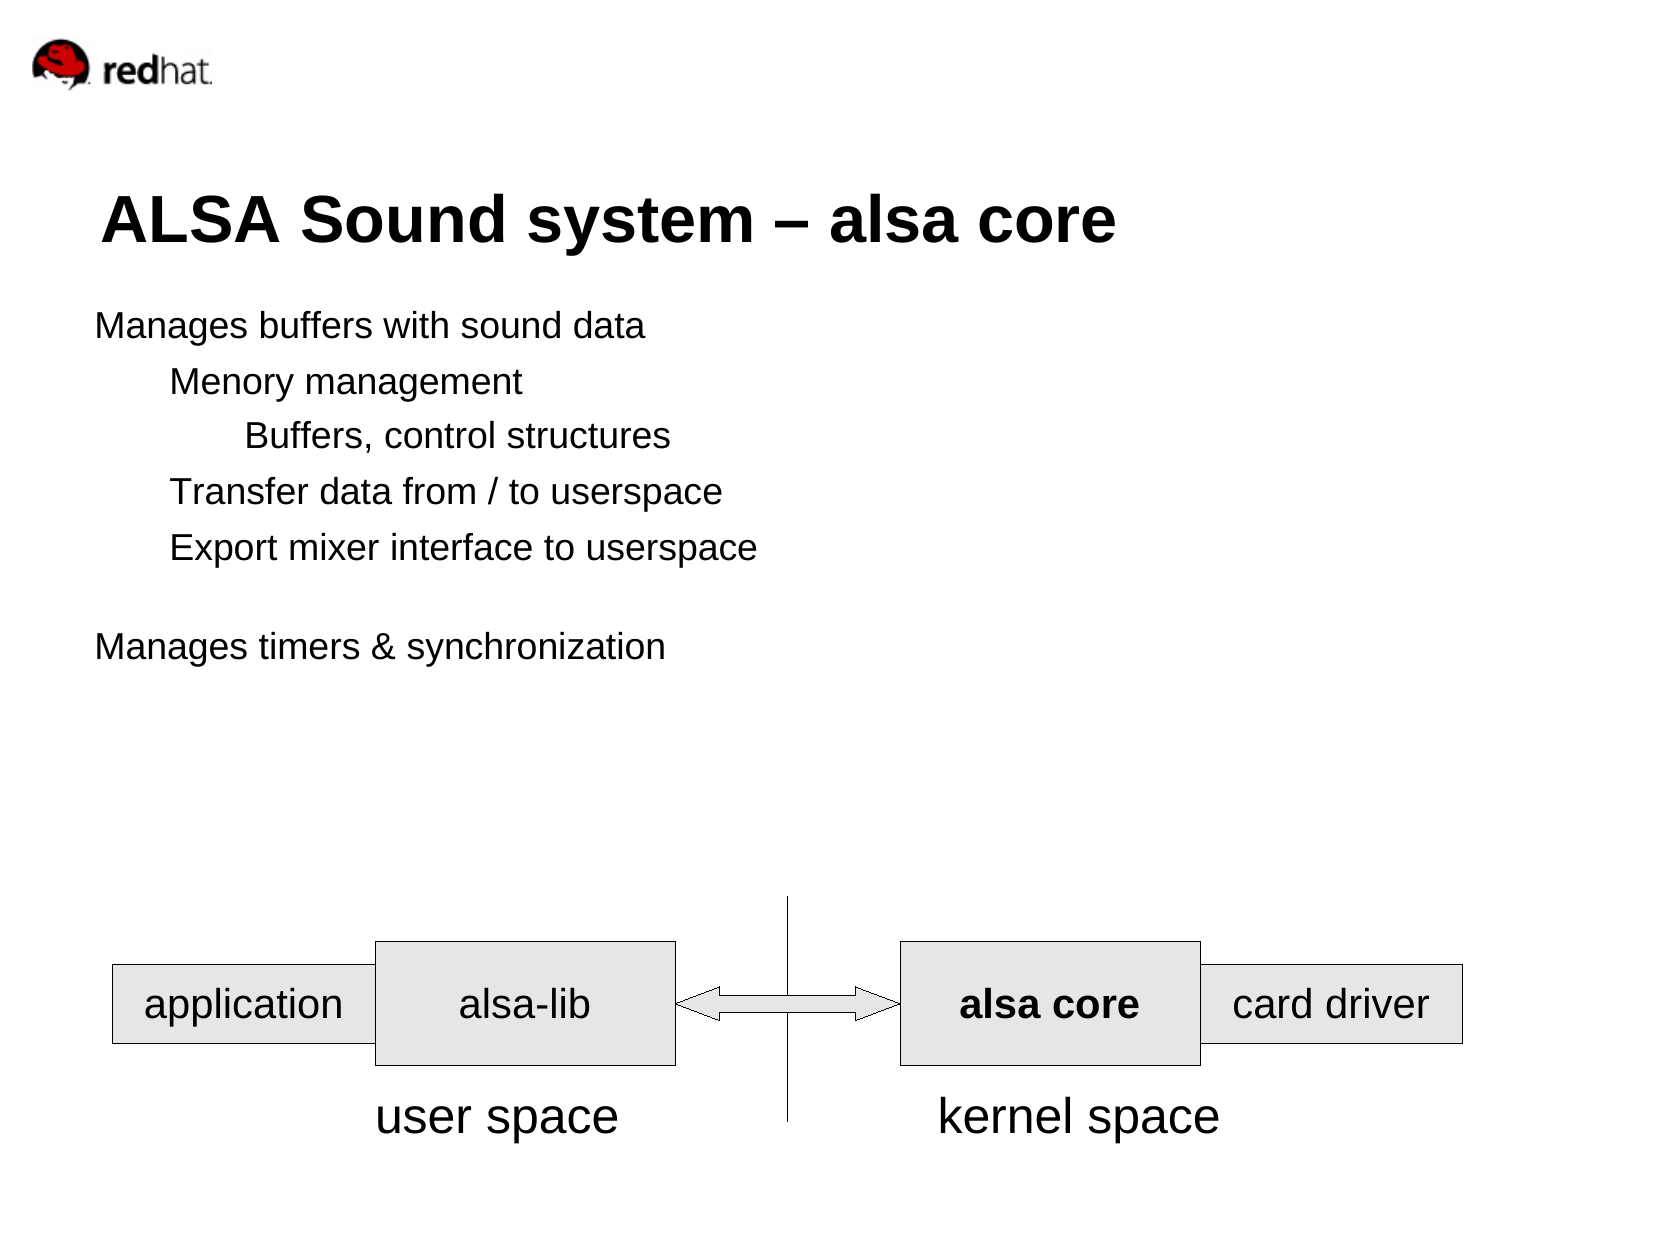

# ALSA Sound system – alsa core
Manages buffers with sound data
Menory management
Buffers, control structures
Transfer data from / to userspace
Export mixer interface to userspace
Manages timers & synchronization
alsa-lib
alsa core
application
card driver
user space
kernel space